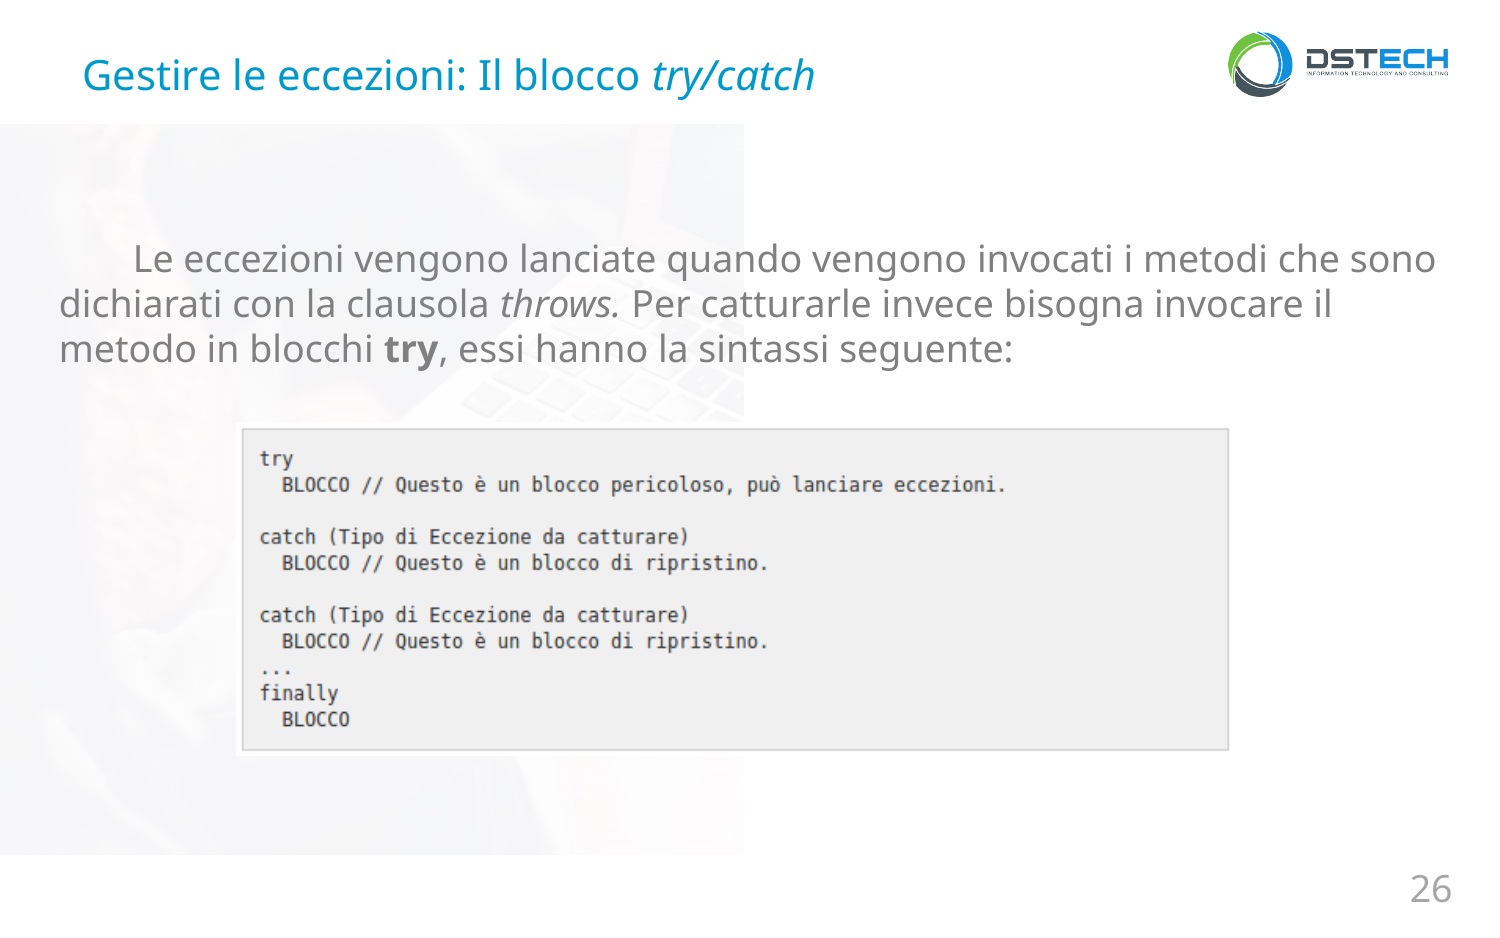

Gestire le eccezioni: Il blocco try/catch
	Le eccezioni vengono lanciate quando vengono invocati i metodi che sono dichiarati con la clausola throws. Per catturarle invece bisogna invocare il metodo in blocchi try, essi hanno la sintassi seguente:
26